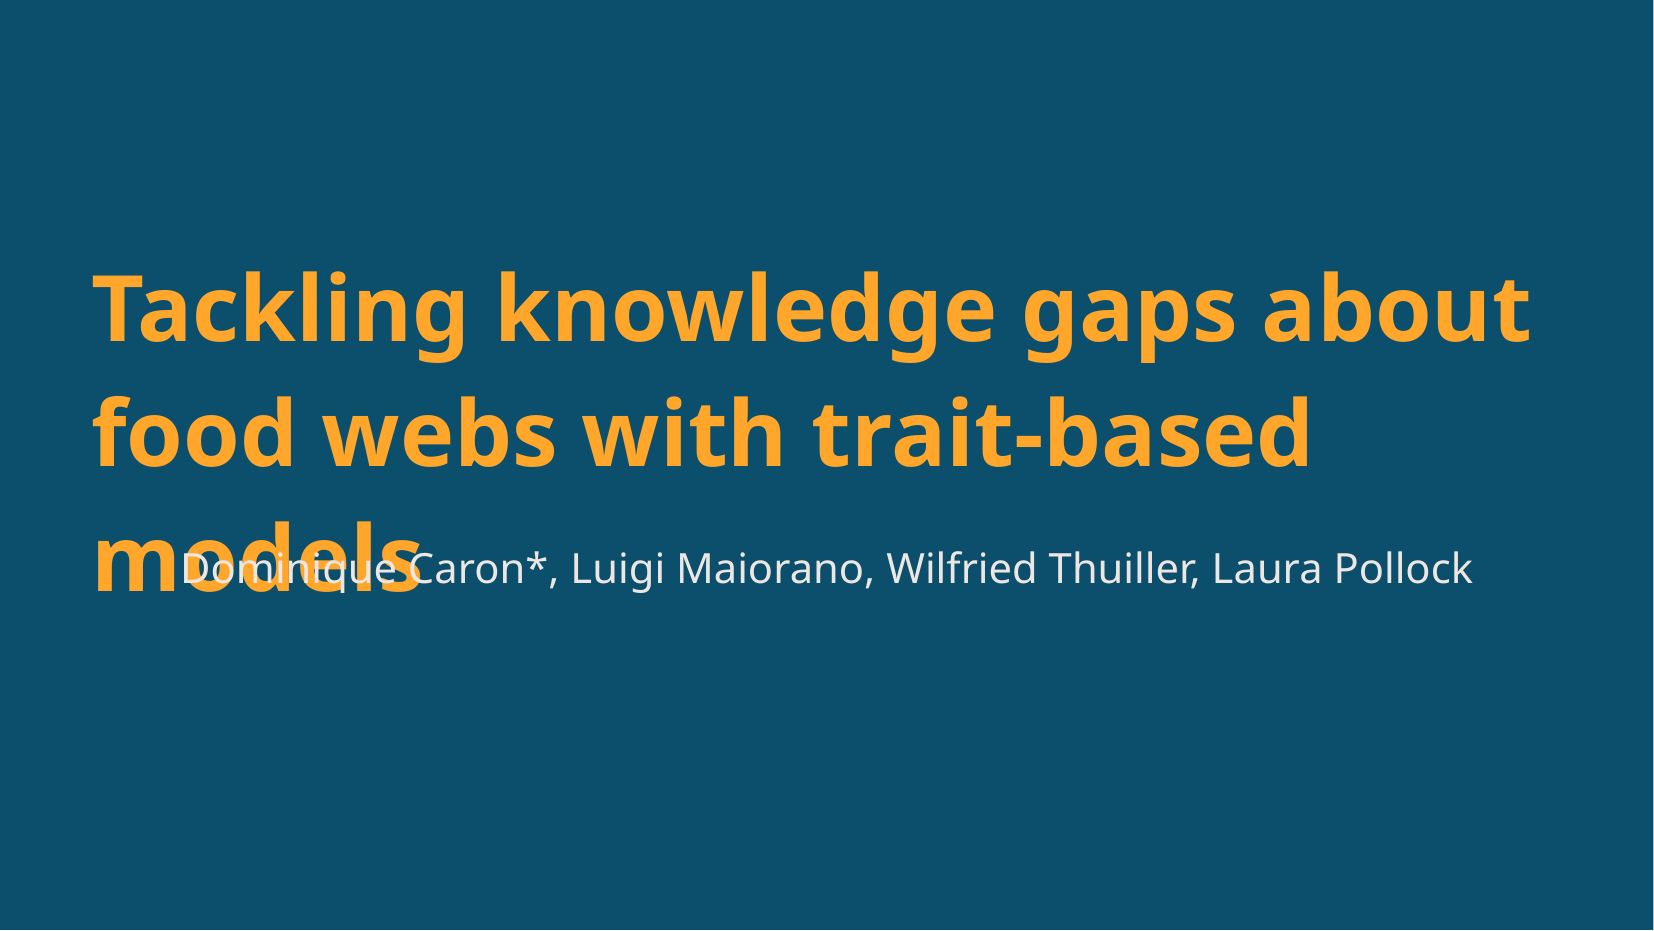

Tackling knowledge gaps about food webs with trait-based models
Dominique Caron*, Luigi Maiorano, Wilfried Thuiller, Laura Pollock